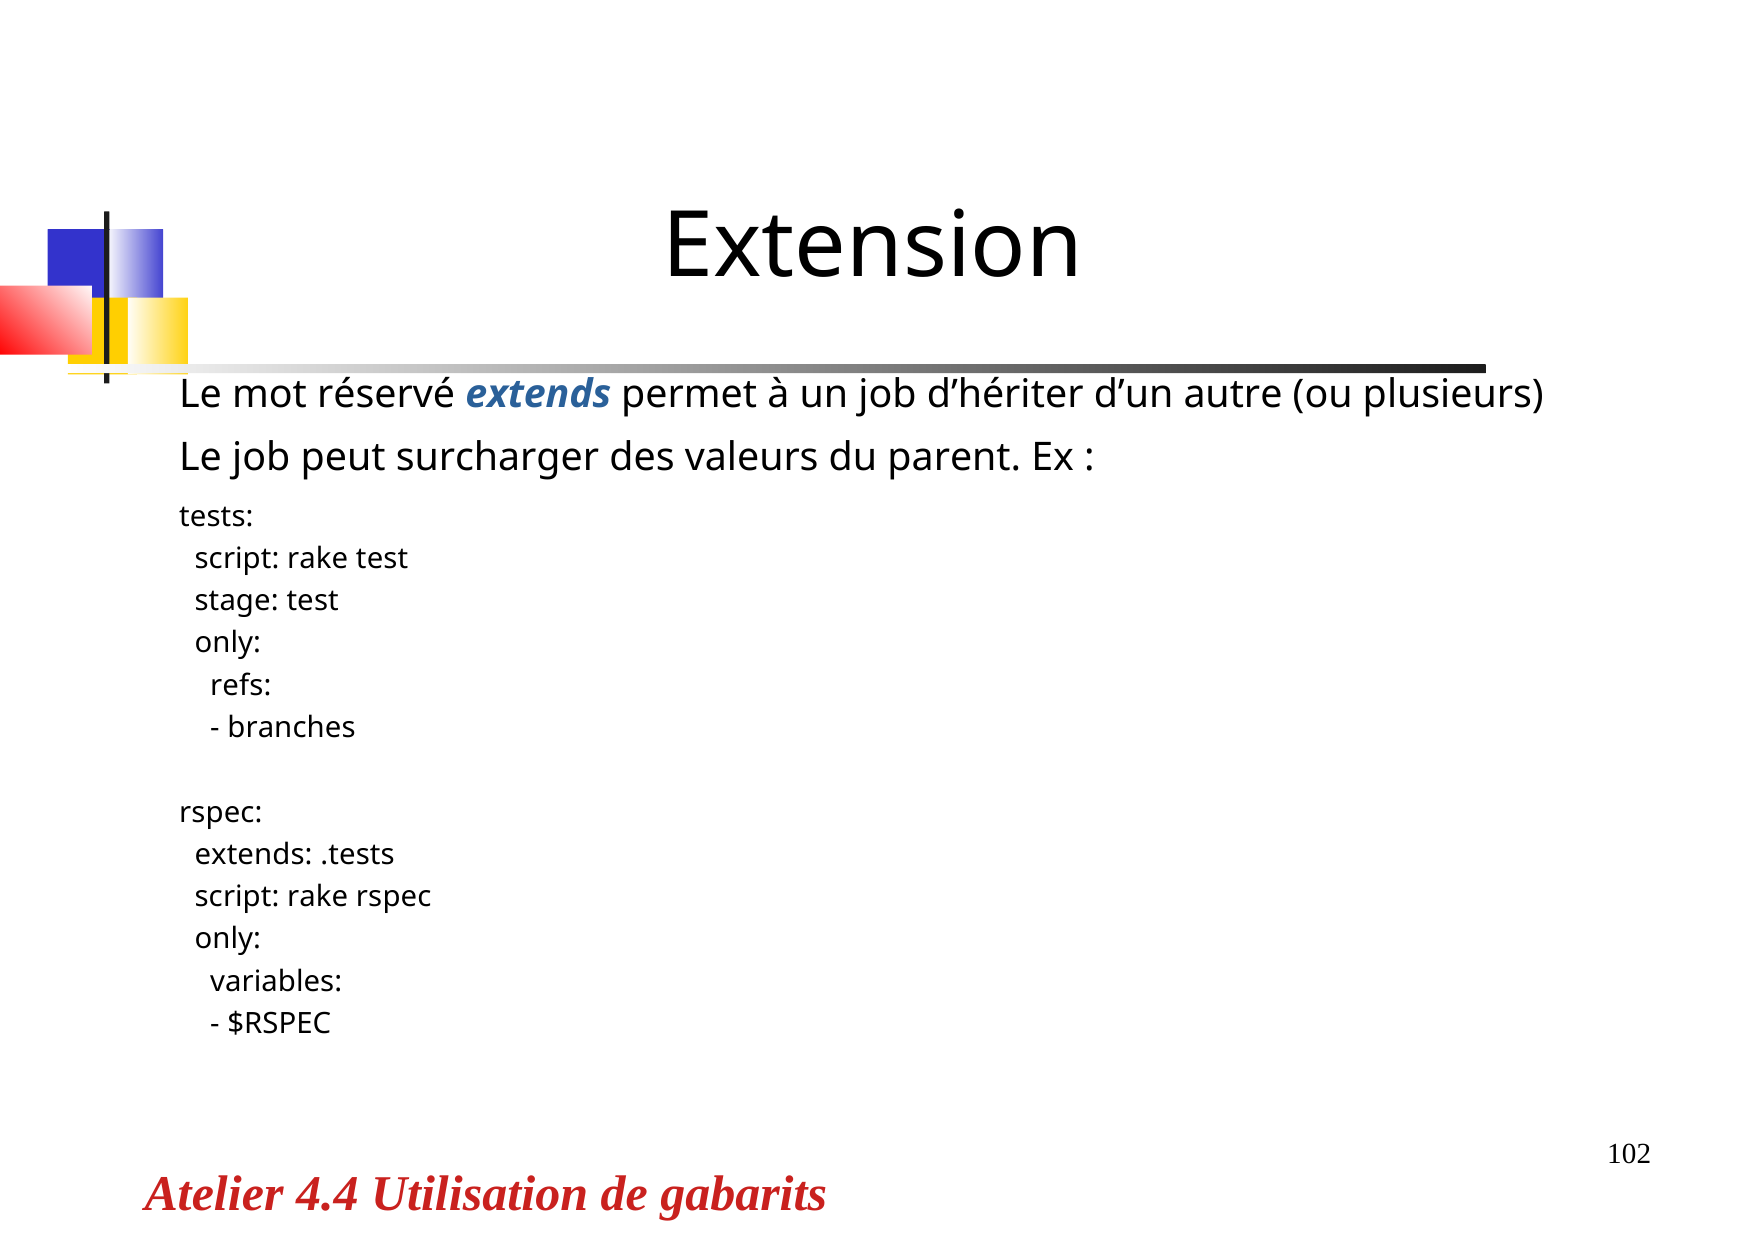

# Extension
Le mot réservé extends permet à un job d’hériter d’un autre (ou plusieurs)
Le job peut surcharger des valeurs du parent. Ex :
tests:
 script: rake test
 stage: test
 only:
 refs:
 - branches
rspec:
 extends: .tests
 script: rake rspec
 only:
 variables:
 - $RSPEC
Atelier 4.4 Utilisation de gabarits